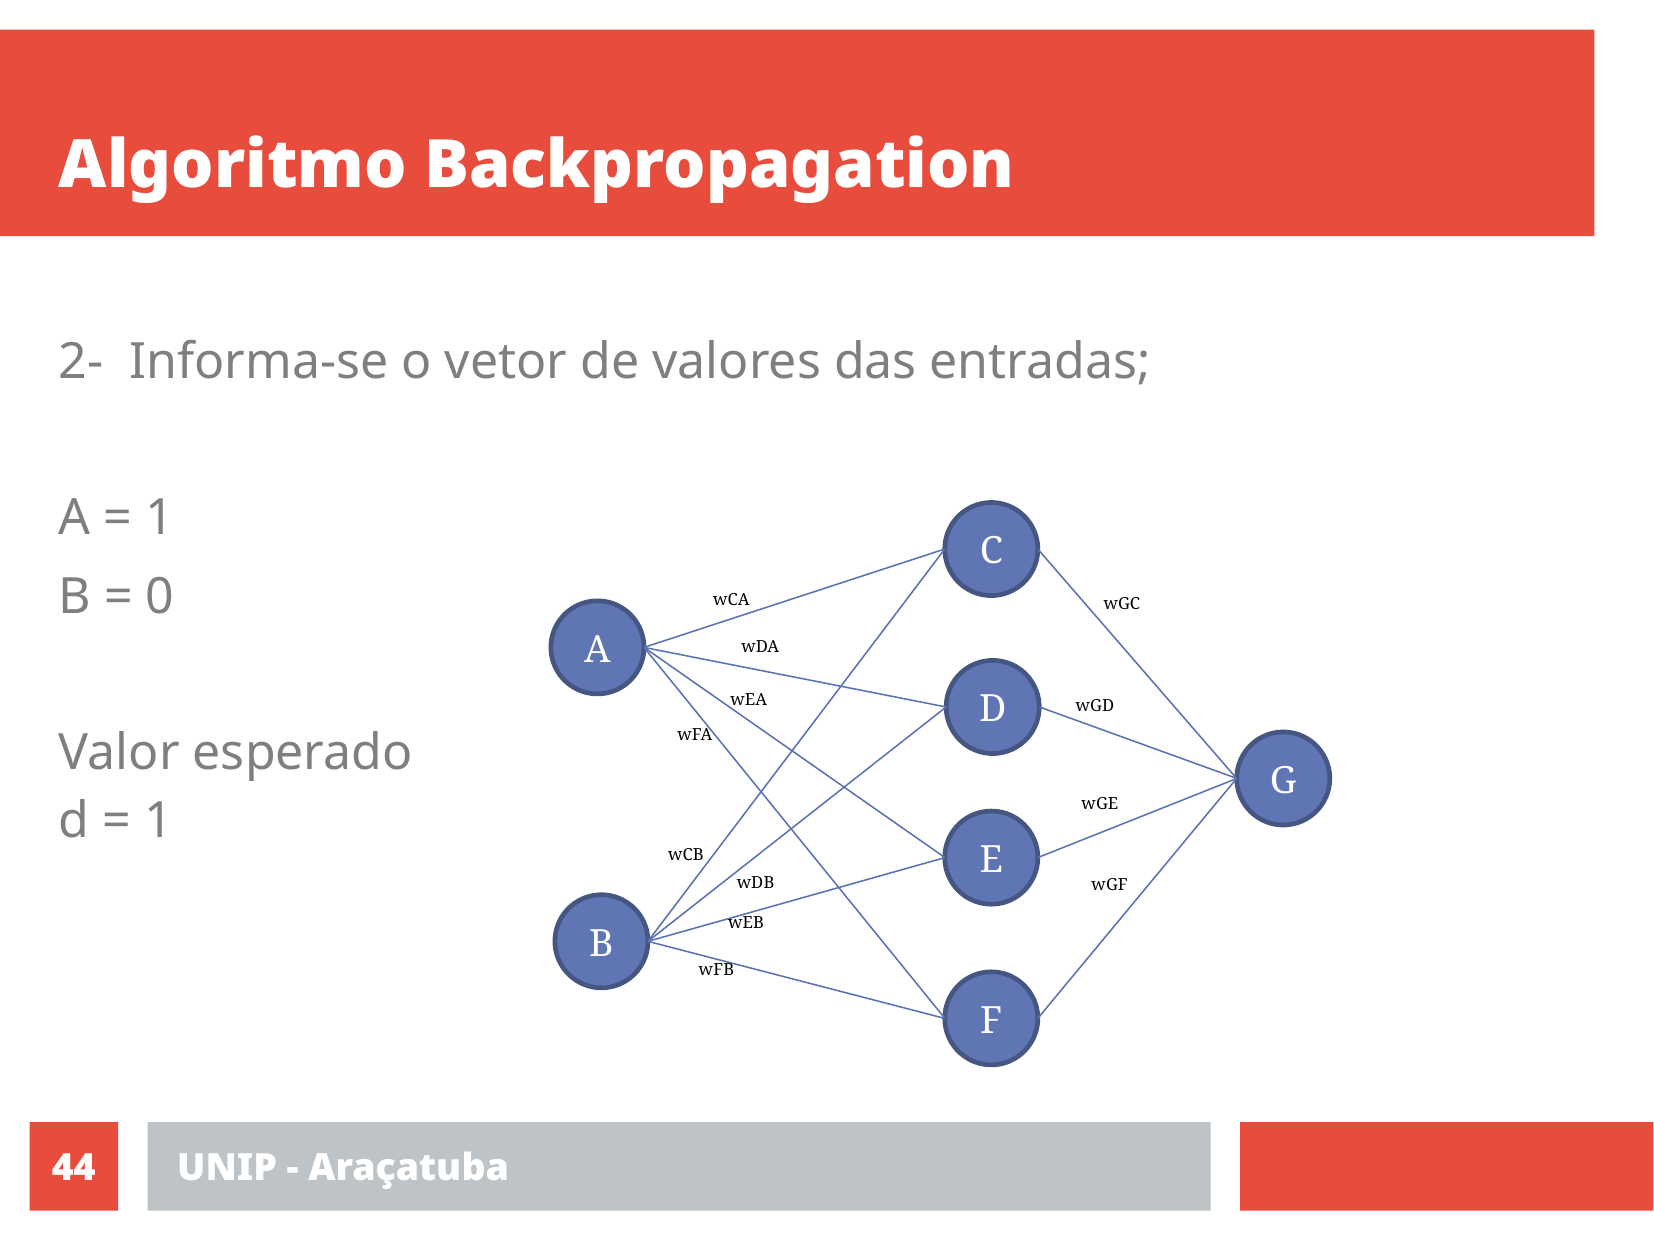

#
Algoritmo Backpropagation
2- Informa-se o vetor de valores das entradas;
A = 1
B = 0
Valor esperado
d = 1
C
wCA
wGC
A
wDA
D
wEA
wGD
wFA
G
wGE
E
wCB
wDB
wGF
B
wEB
wFB
F
44
UNIP - Araçatuba